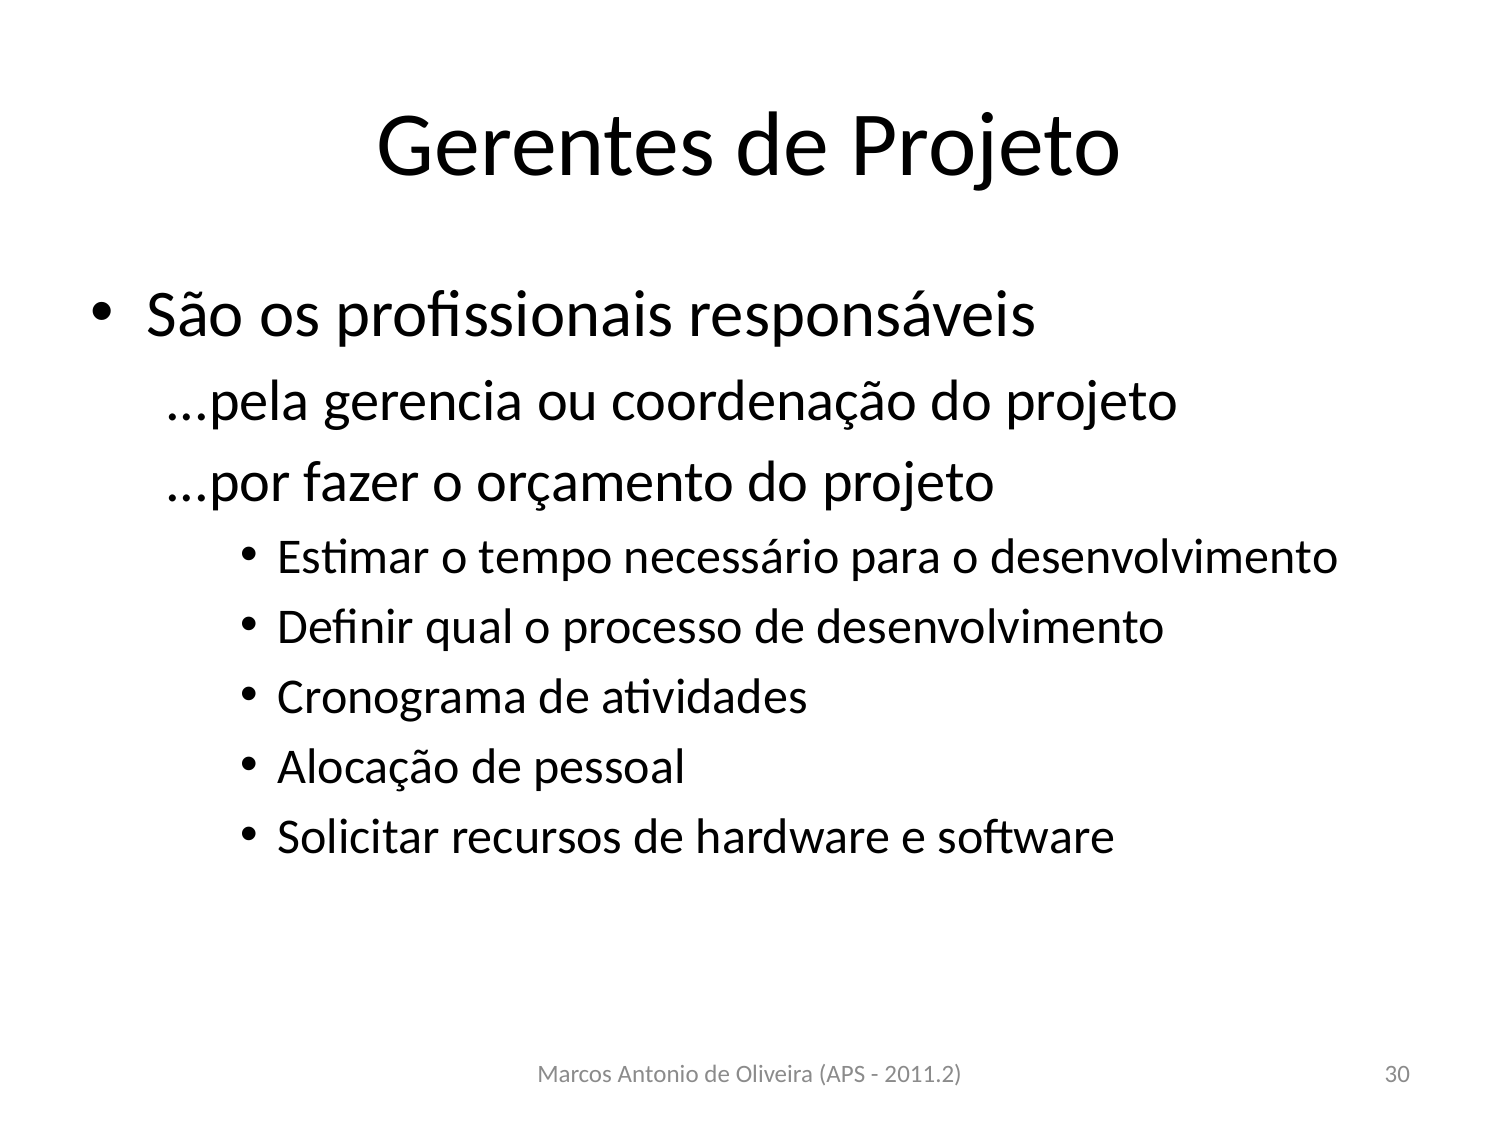

# Gerentes de Projeto
São os profissionais responsáveis
...pela gerencia ou coordenação do projeto
...por fazer o orçamento do projeto
Estimar o tempo necessário para o desenvolvimento
Definir qual o processo de desenvolvimento
Cronograma de atividades
Alocação de pessoal
Solicitar recursos de hardware e software
Marcos Antonio de Oliveira (APS - 2011.2)